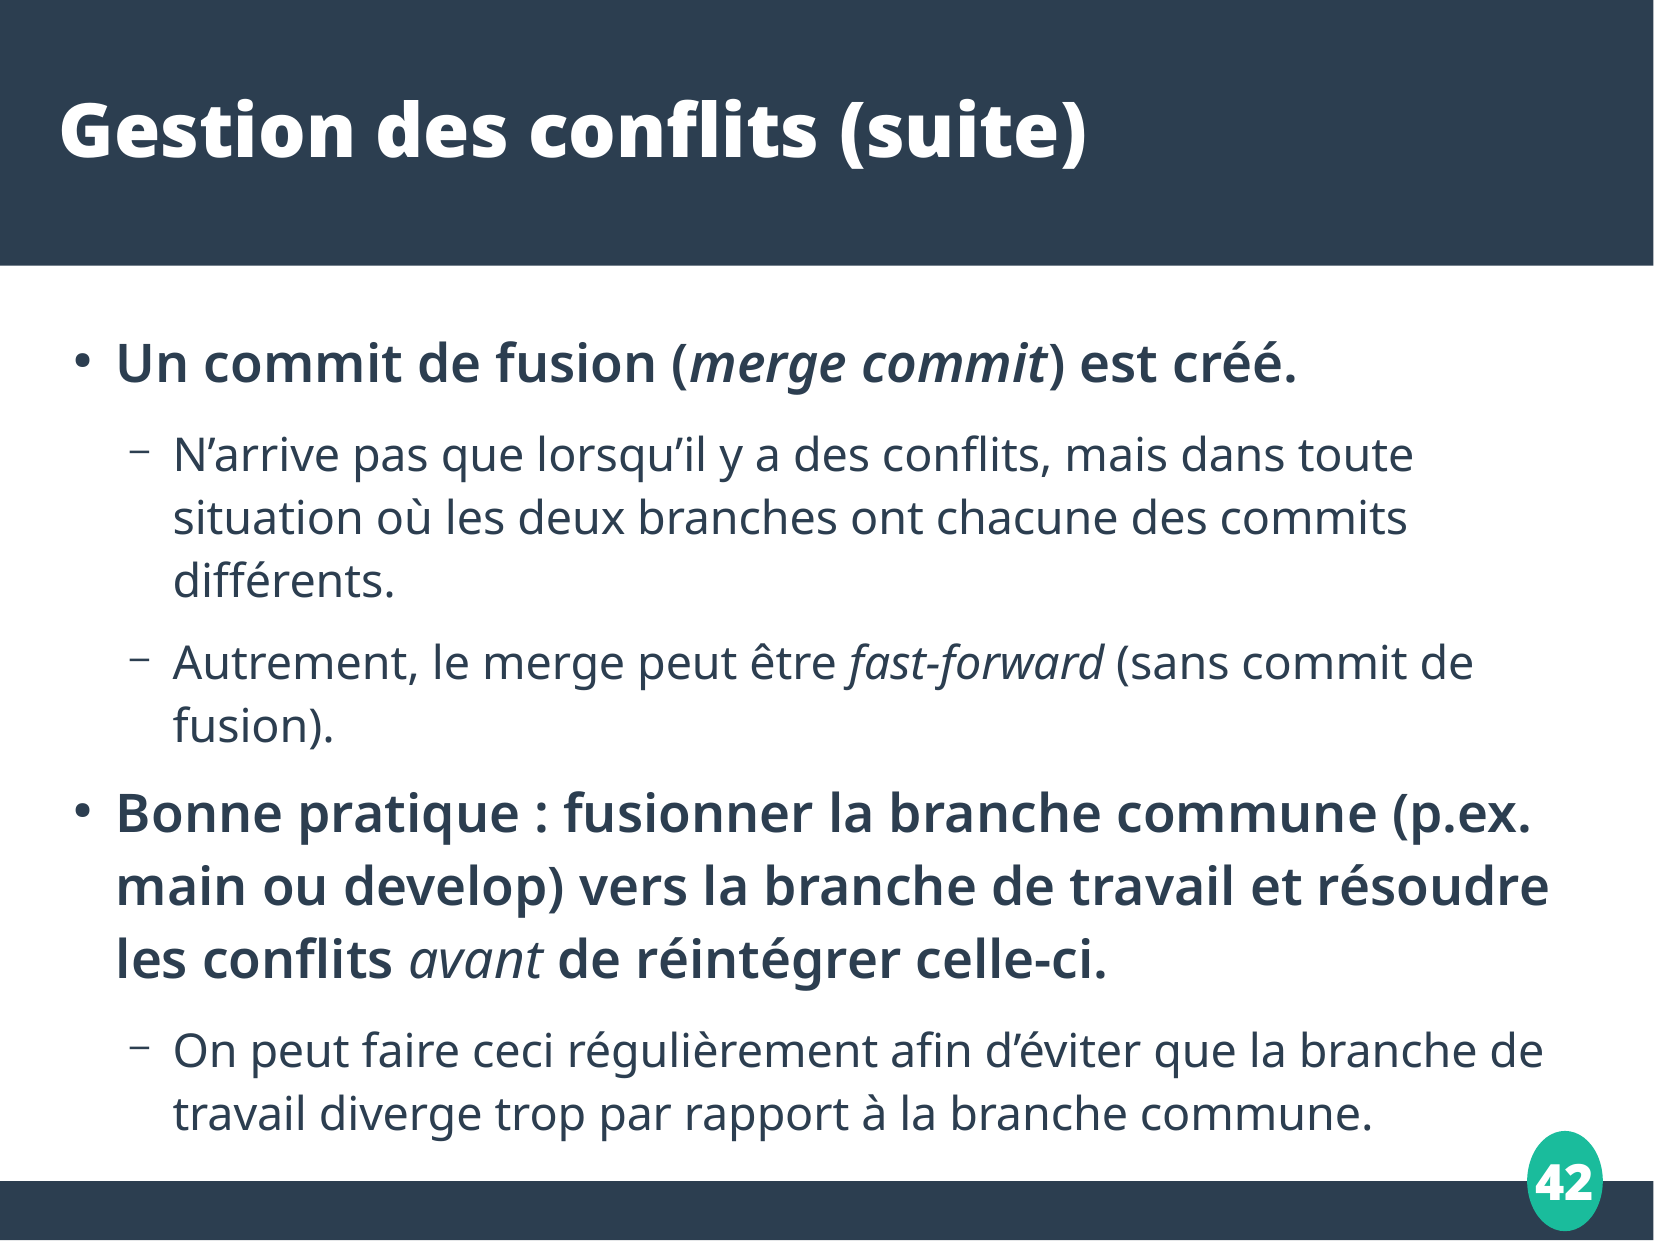

# Gestion des conflits (suite)
Un commit de fusion (merge commit) est créé.
N’arrive pas que lorsqu’il y a des conflits, mais dans toute situation où les deux branches ont chacune des commits différents.
Autrement, le merge peut être fast-forward (sans commit de fusion).
Bonne pratique : fusionner la branche commune (p.ex. main ou develop) vers la branche de travail et résoudre les conflits avant de réintégrer celle-ci.
On peut faire ceci régulièrement afin d’éviter que la branche de travail diverge trop par rapport à la branche commune.